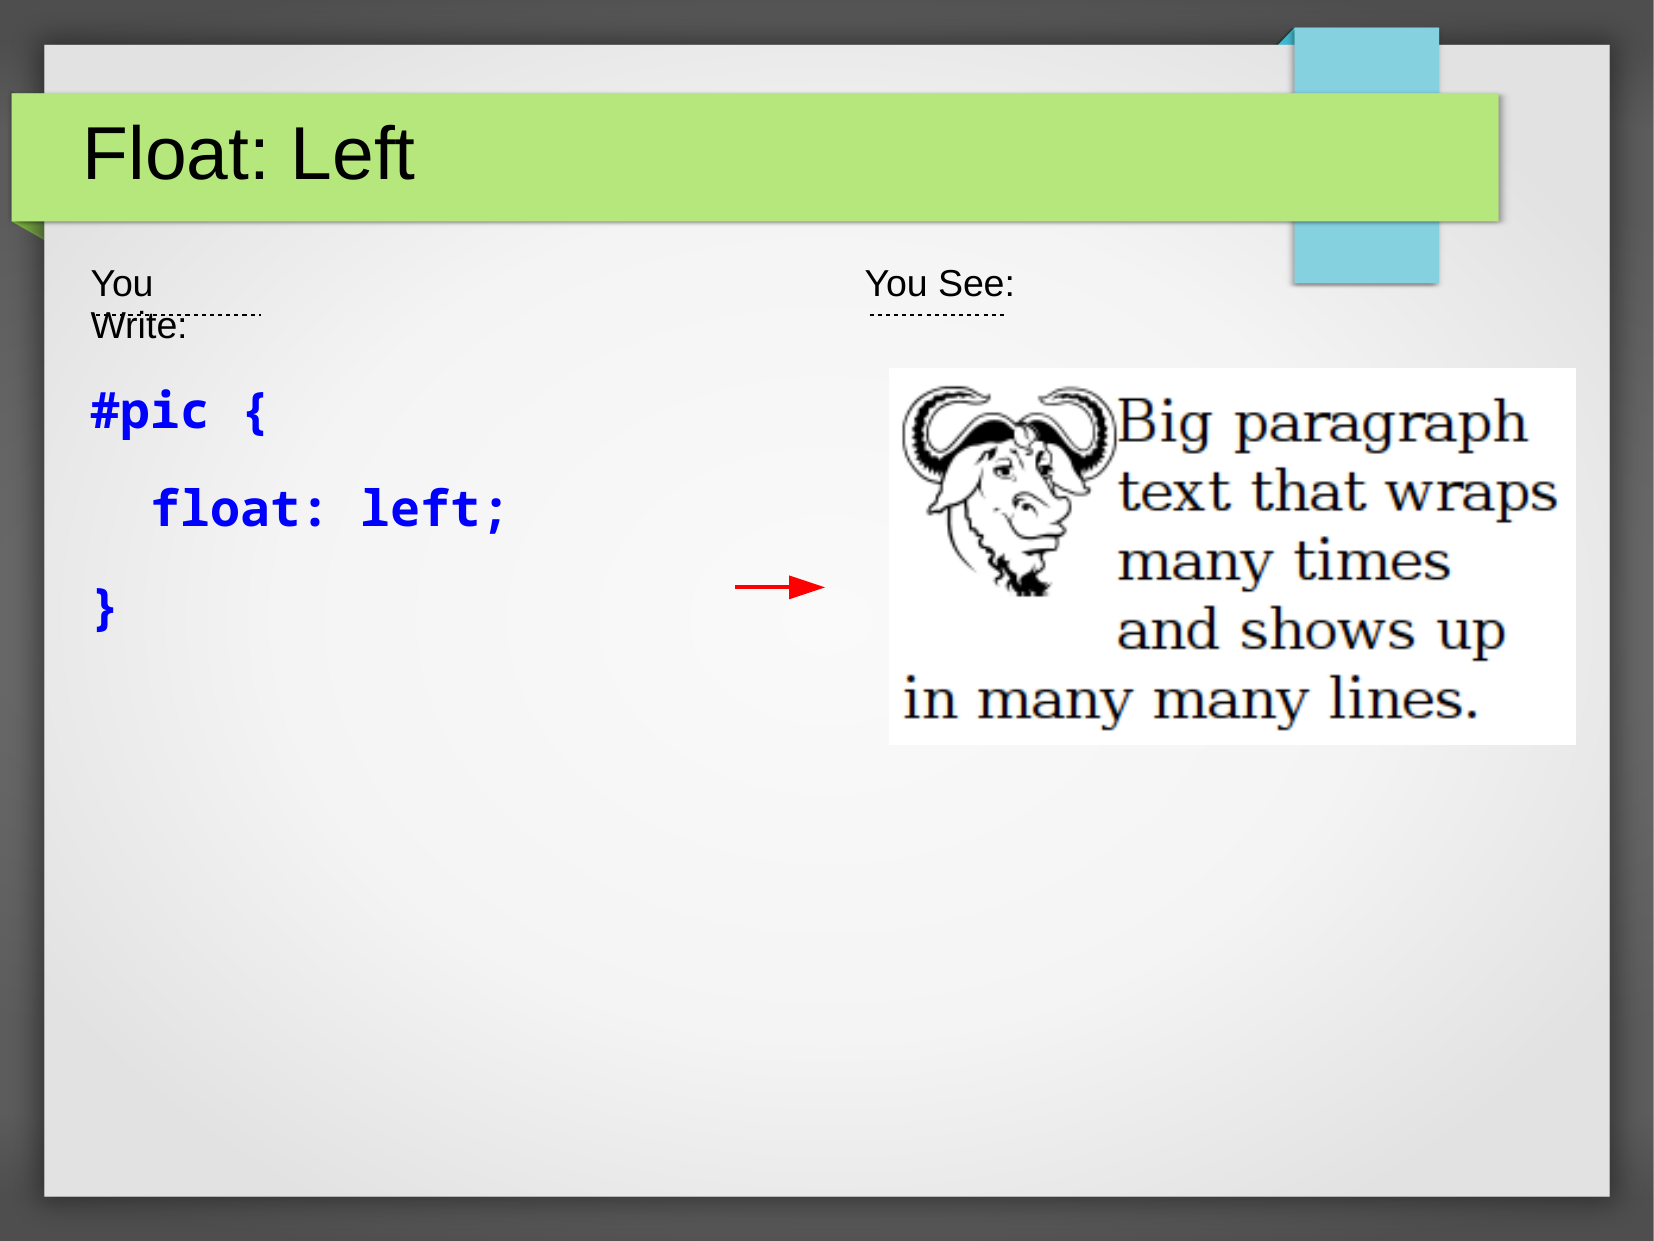

# Float: Left
You Write:
You See:
#pic {
 float: left;
}